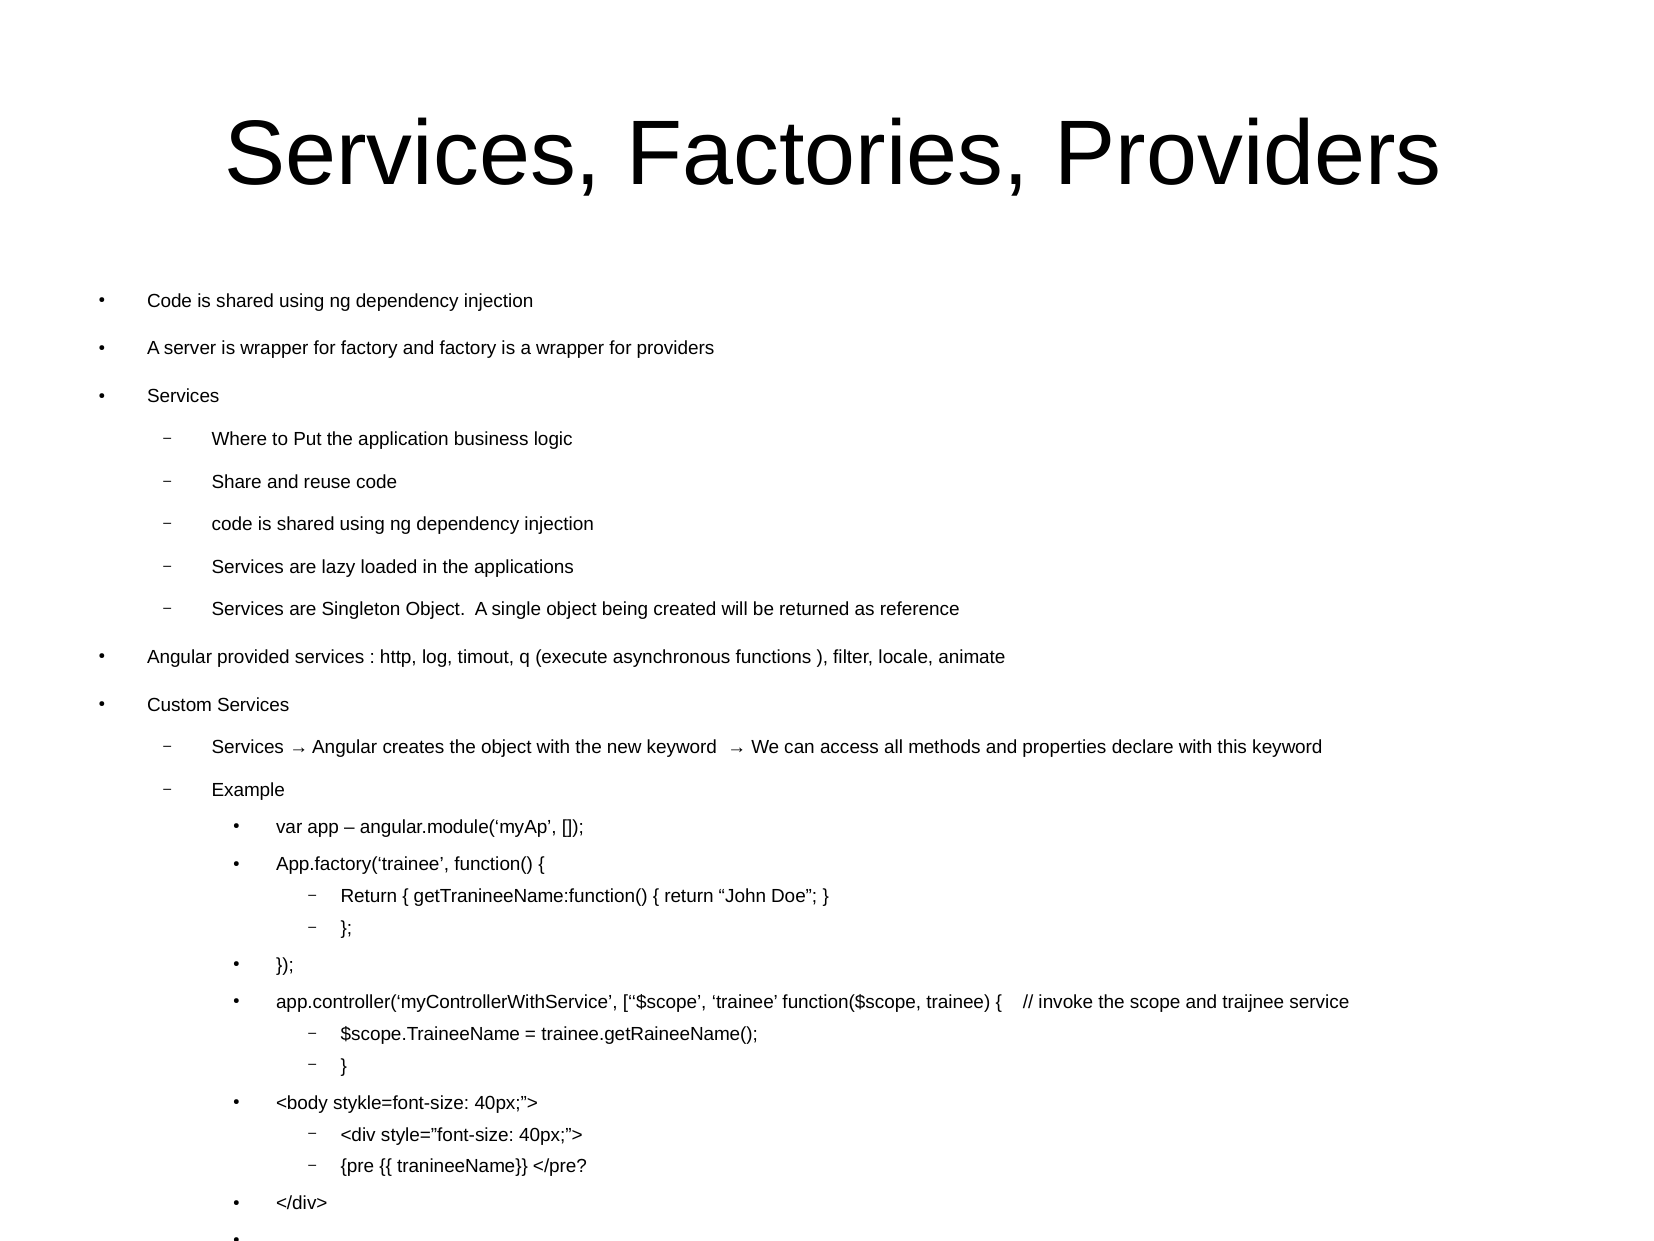

# Services, Factories, Providers
Code is shared using ng dependency injection
A server is wrapper for factory and factory is a wrapper for providers
Services
Where to Put the application business logic
Share and reuse code
code is shared using ng dependency injection
Services are lazy loaded in the applications
Services are Singleton Object. A single object being created will be returned as reference
Angular provided services : http, log, timout, q (execute asynchronous functions ), filter, locale, animate
Custom Services
Services → Angular creates the object with the new keyword → We can access all methods and properties declare with this keyword
Example
var app – angular.module(‘myAp’, []);
App.factory(‘trainee’, function() {
Return { getTranineeName:function() { return “John Doe”; }
};
});
app.controller(‘myControllerWithService’, [‘‘$scope’, ‘trainee’ function($scope, trainee) { // invoke the scope and traijnee service
$scope.TraineeName = trainee.getRaineeName();
}
<body stykle=font-size: 40px;”>
<div style=”font-size: 40px;”>
{pre {{ tranineeName}} </pre?
</div>